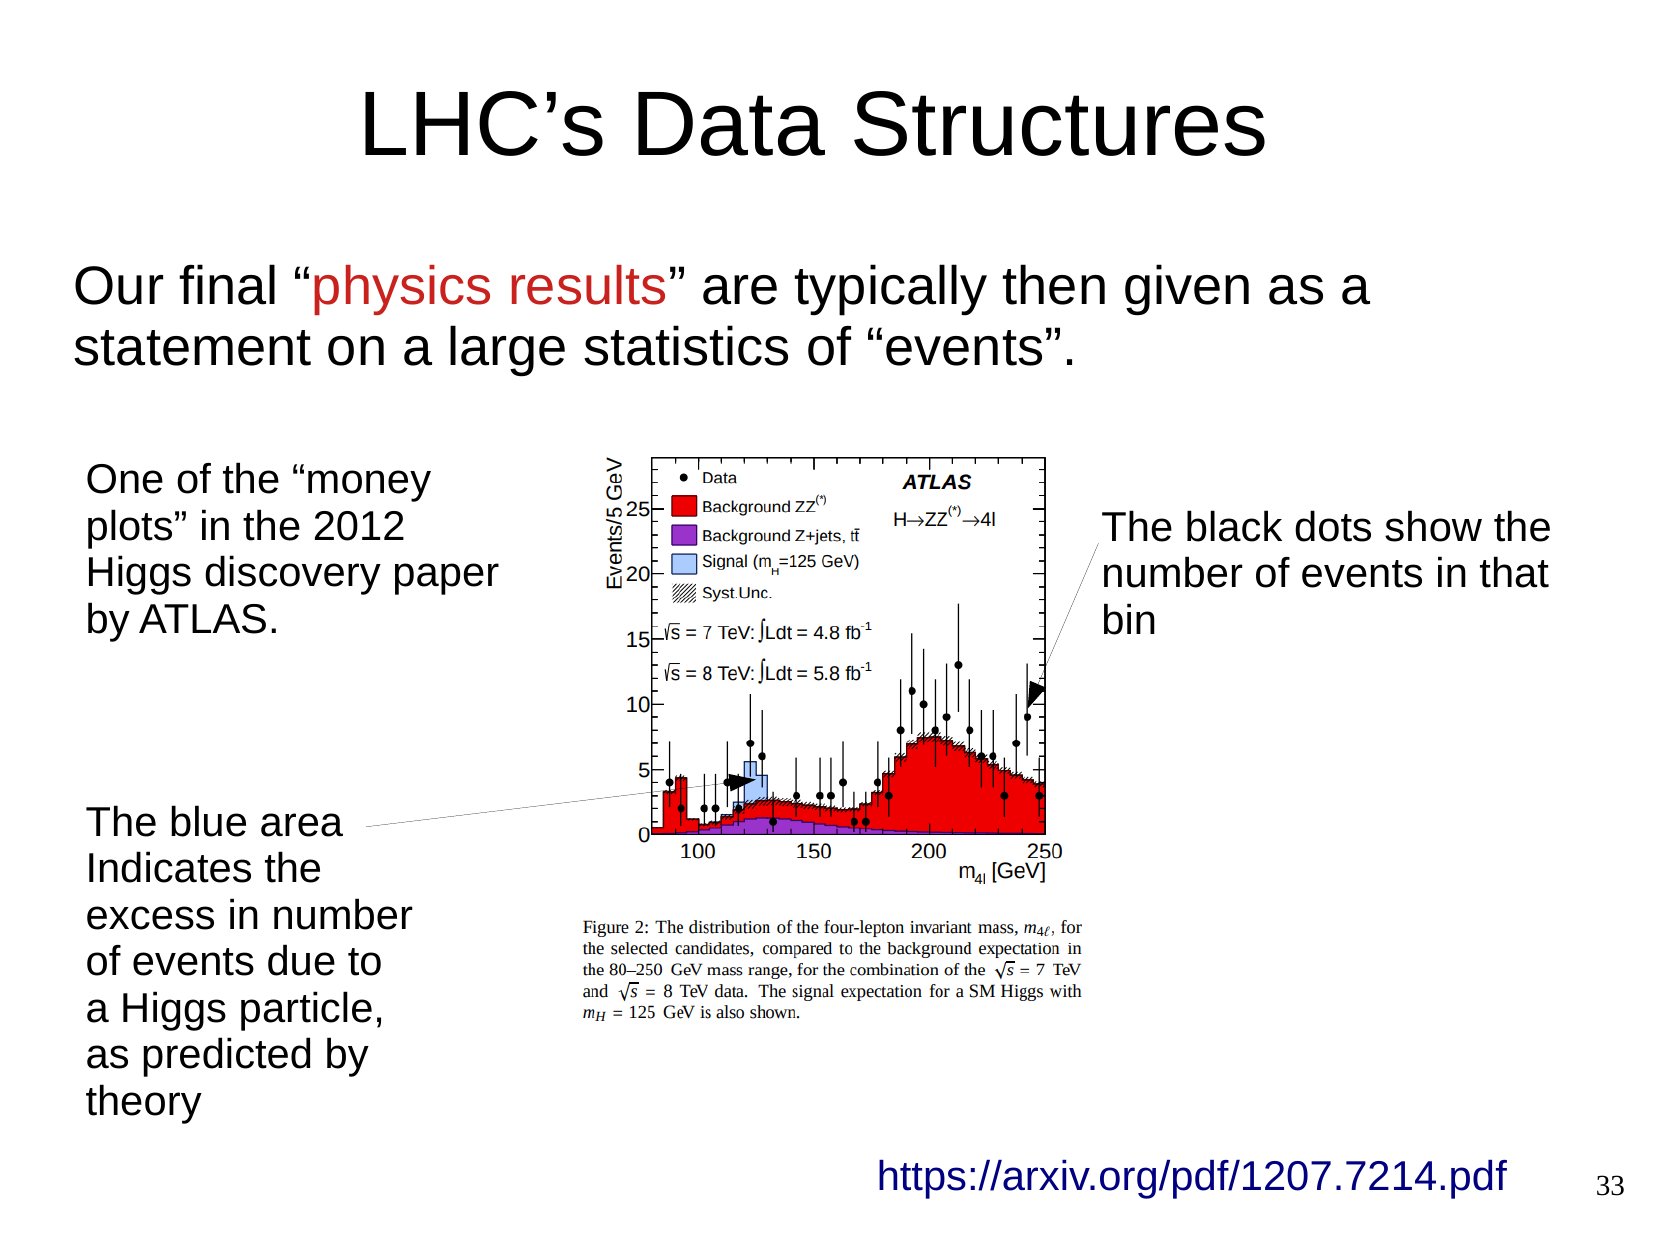

# LHC’s Data Structures
Our final “physics results” are typically then given as a statement on a large statistics of “events”.
One of the “money plots” in the 2012 Higgs discovery paper by ATLAS.
The black dots show the number of events in that bin
The blue area
Indicates the excess in number of events due to
a Higgs particle,
as predicted by
theory
https://arxiv.org/pdf/1207.7214.pdf
33